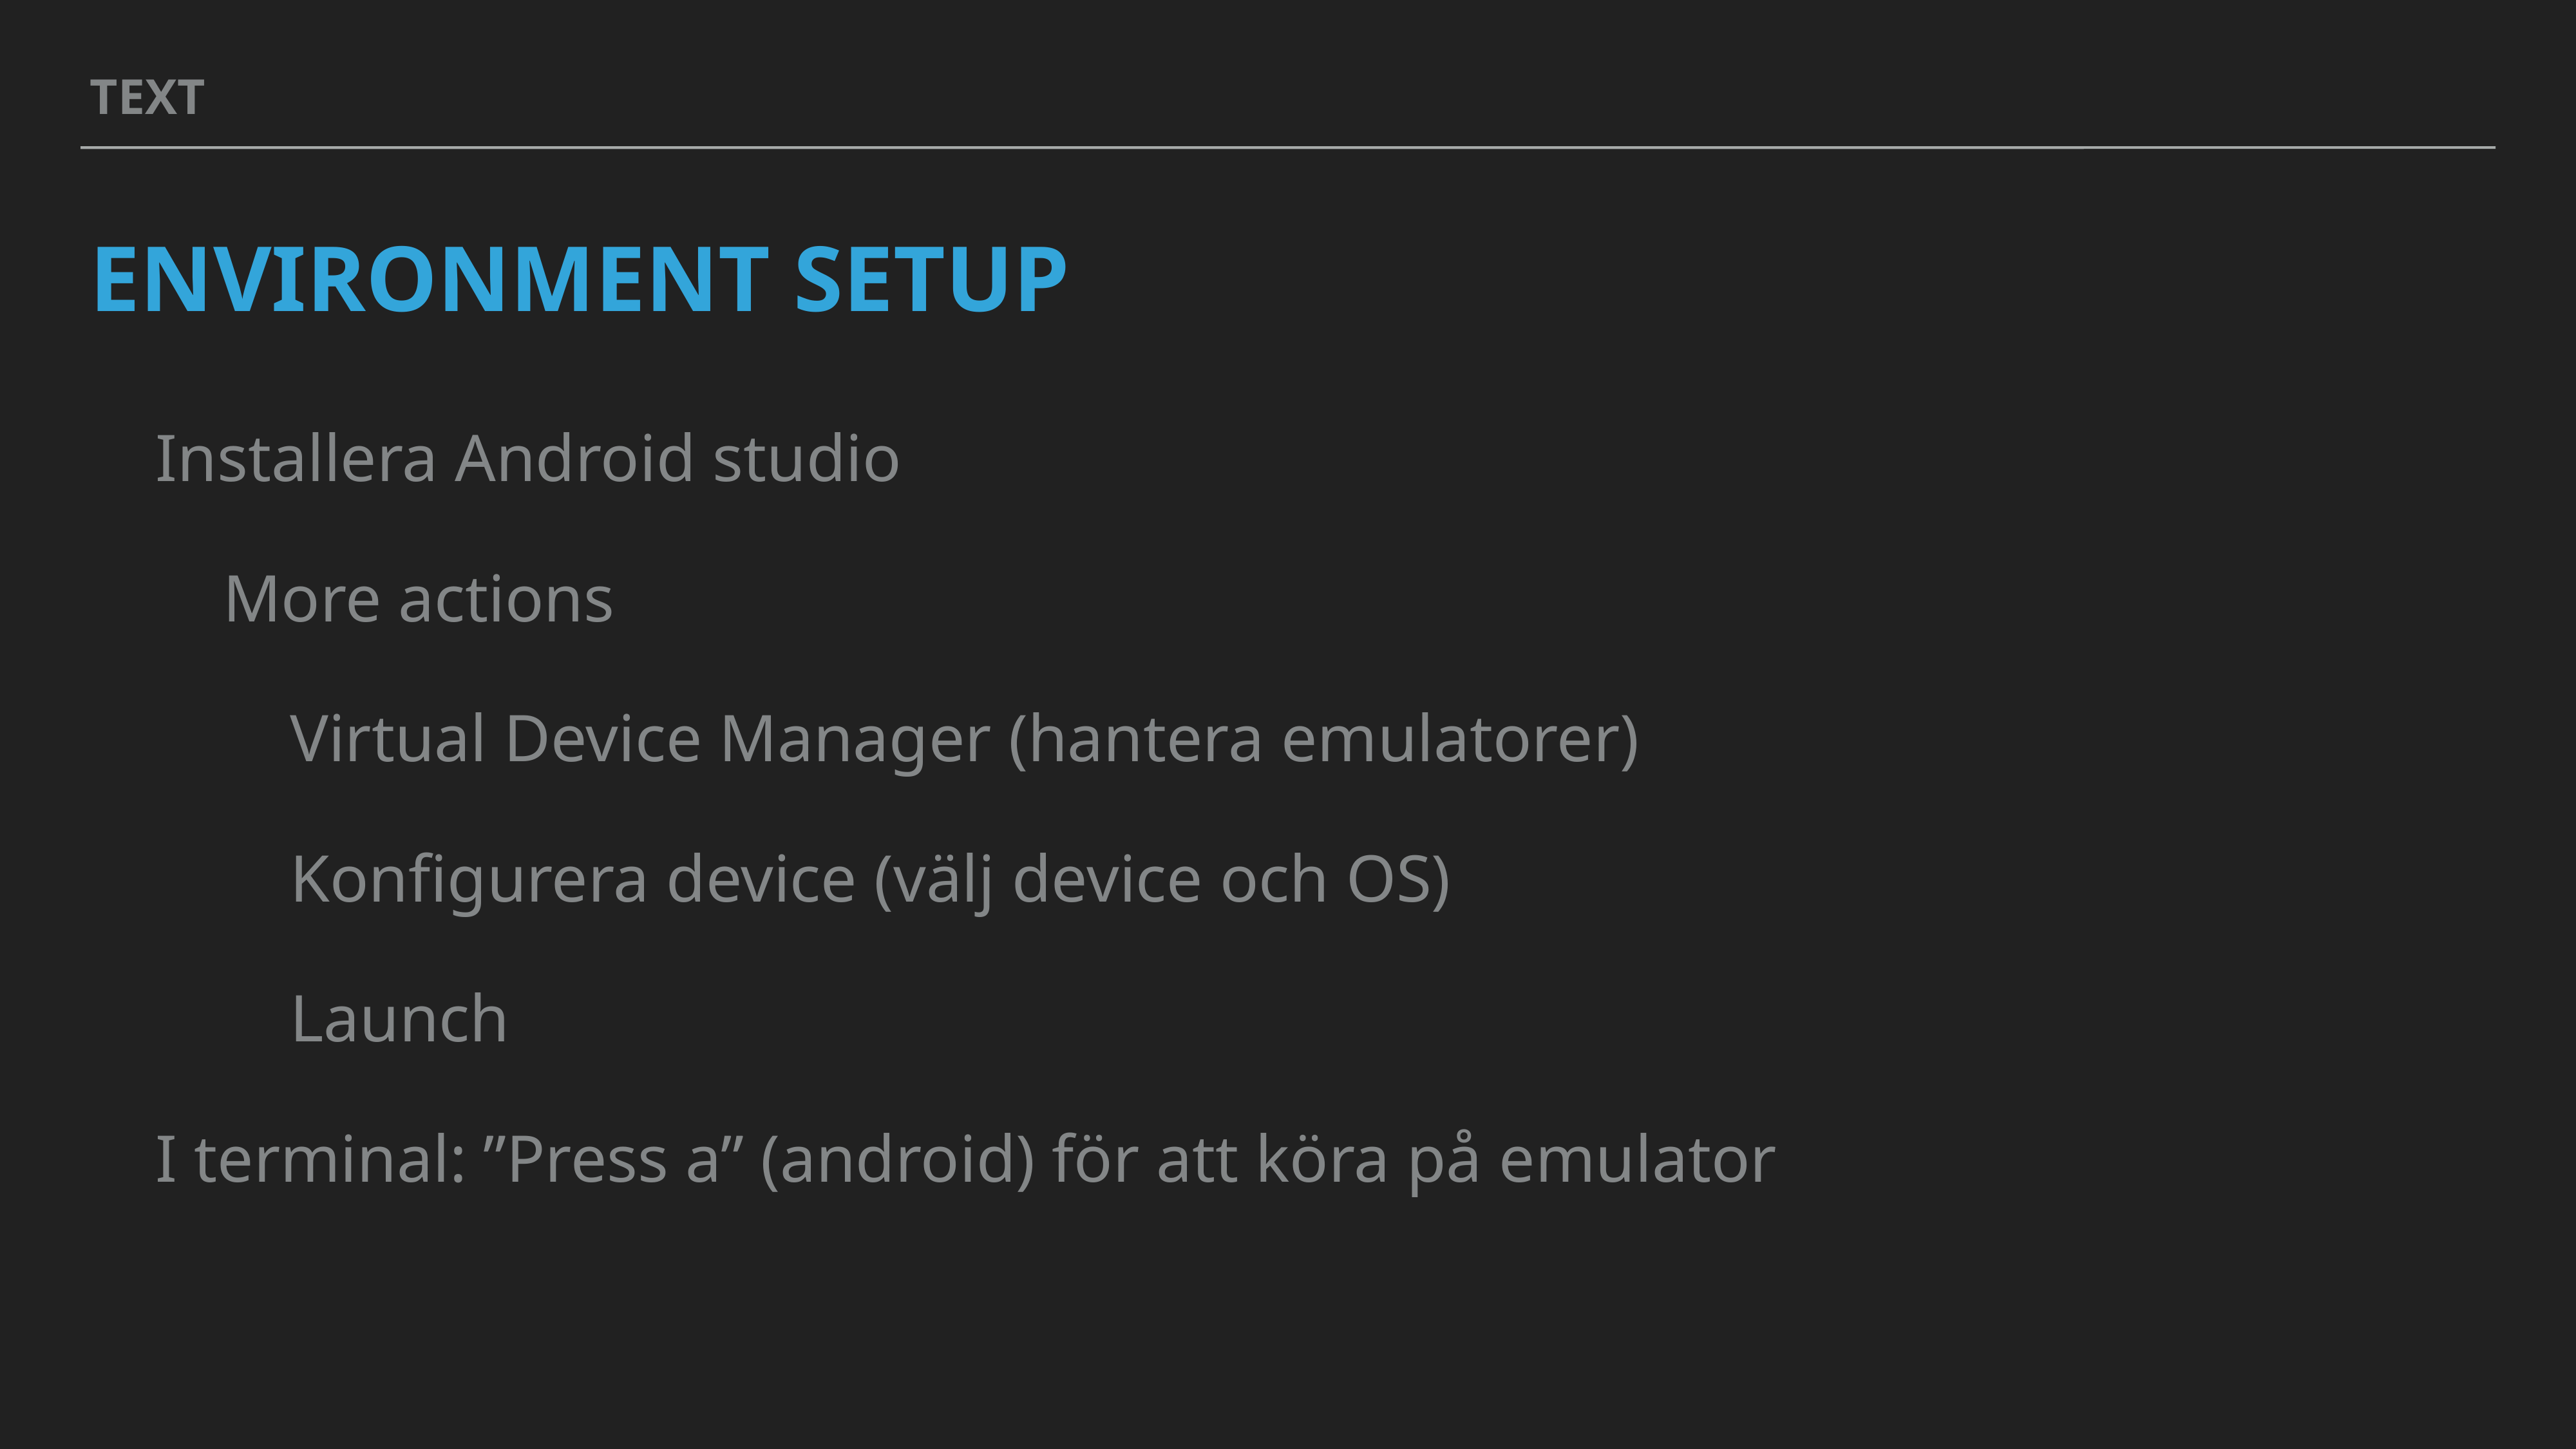

Environment Setup
Installera Android studio
More actions
Virtual Device Manager (hantera emulatorer)
Konfigurera device (välj device och OS)
Launch
I terminal: ”Press a” (android) för att köra på emulator